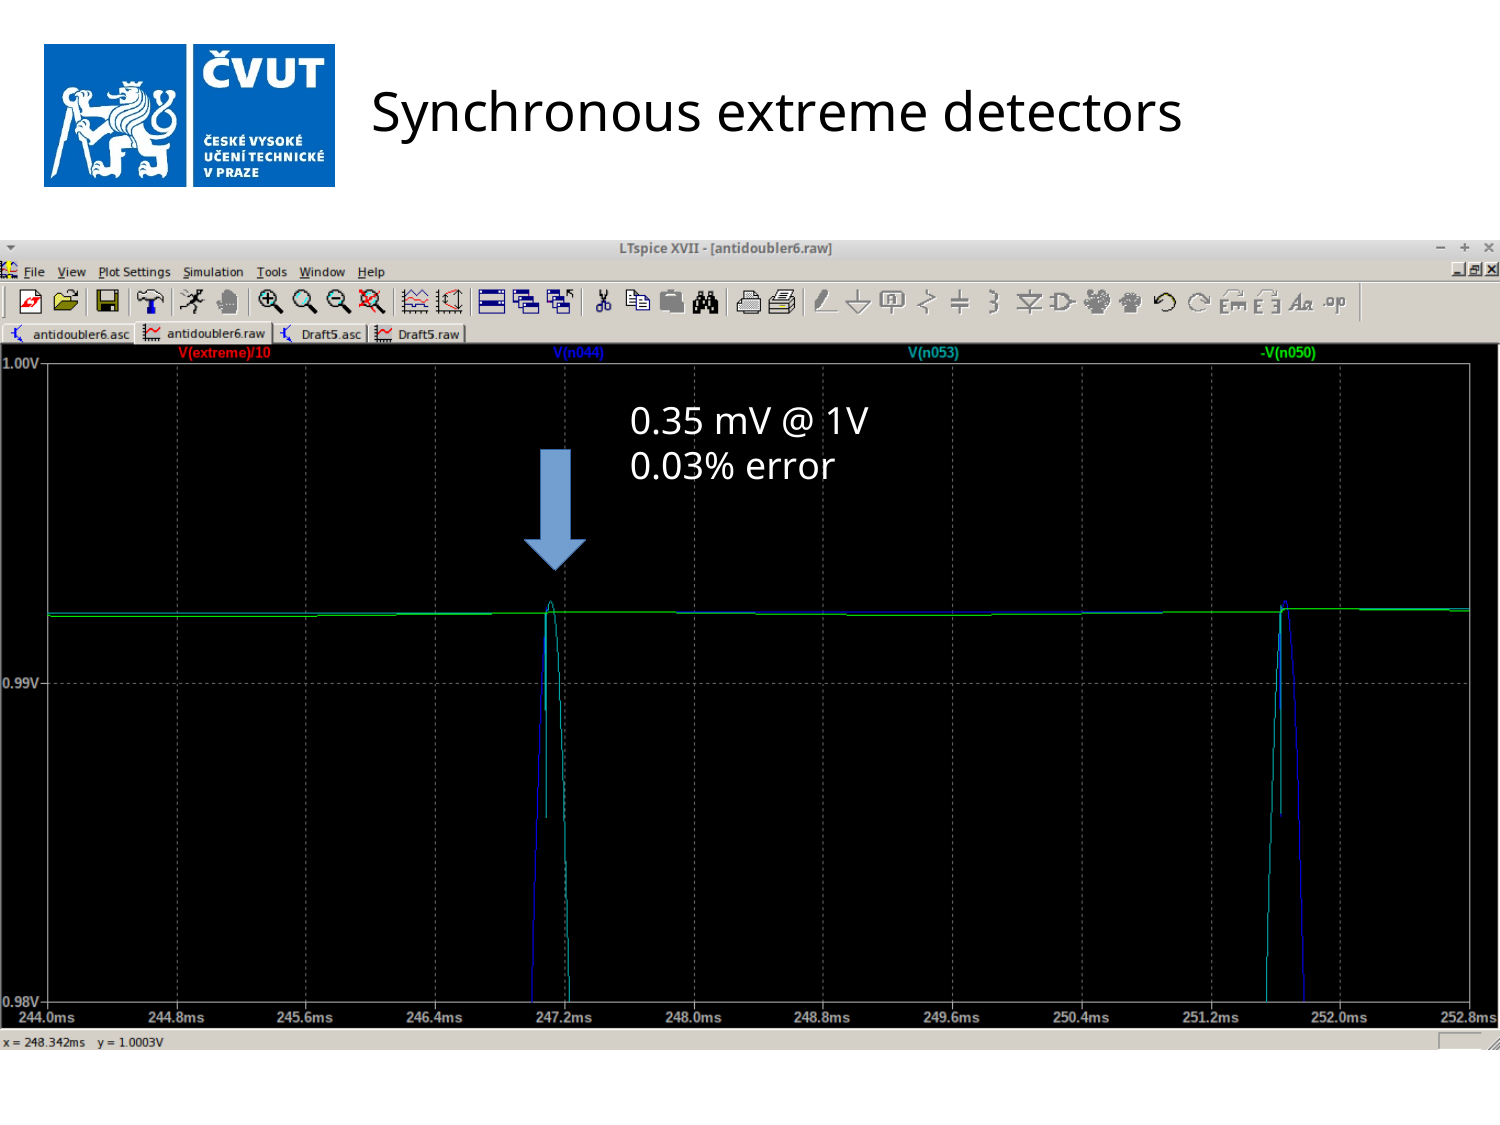

# Synchronous extreme detectors
0.35 mV @ 1V
0.03% error